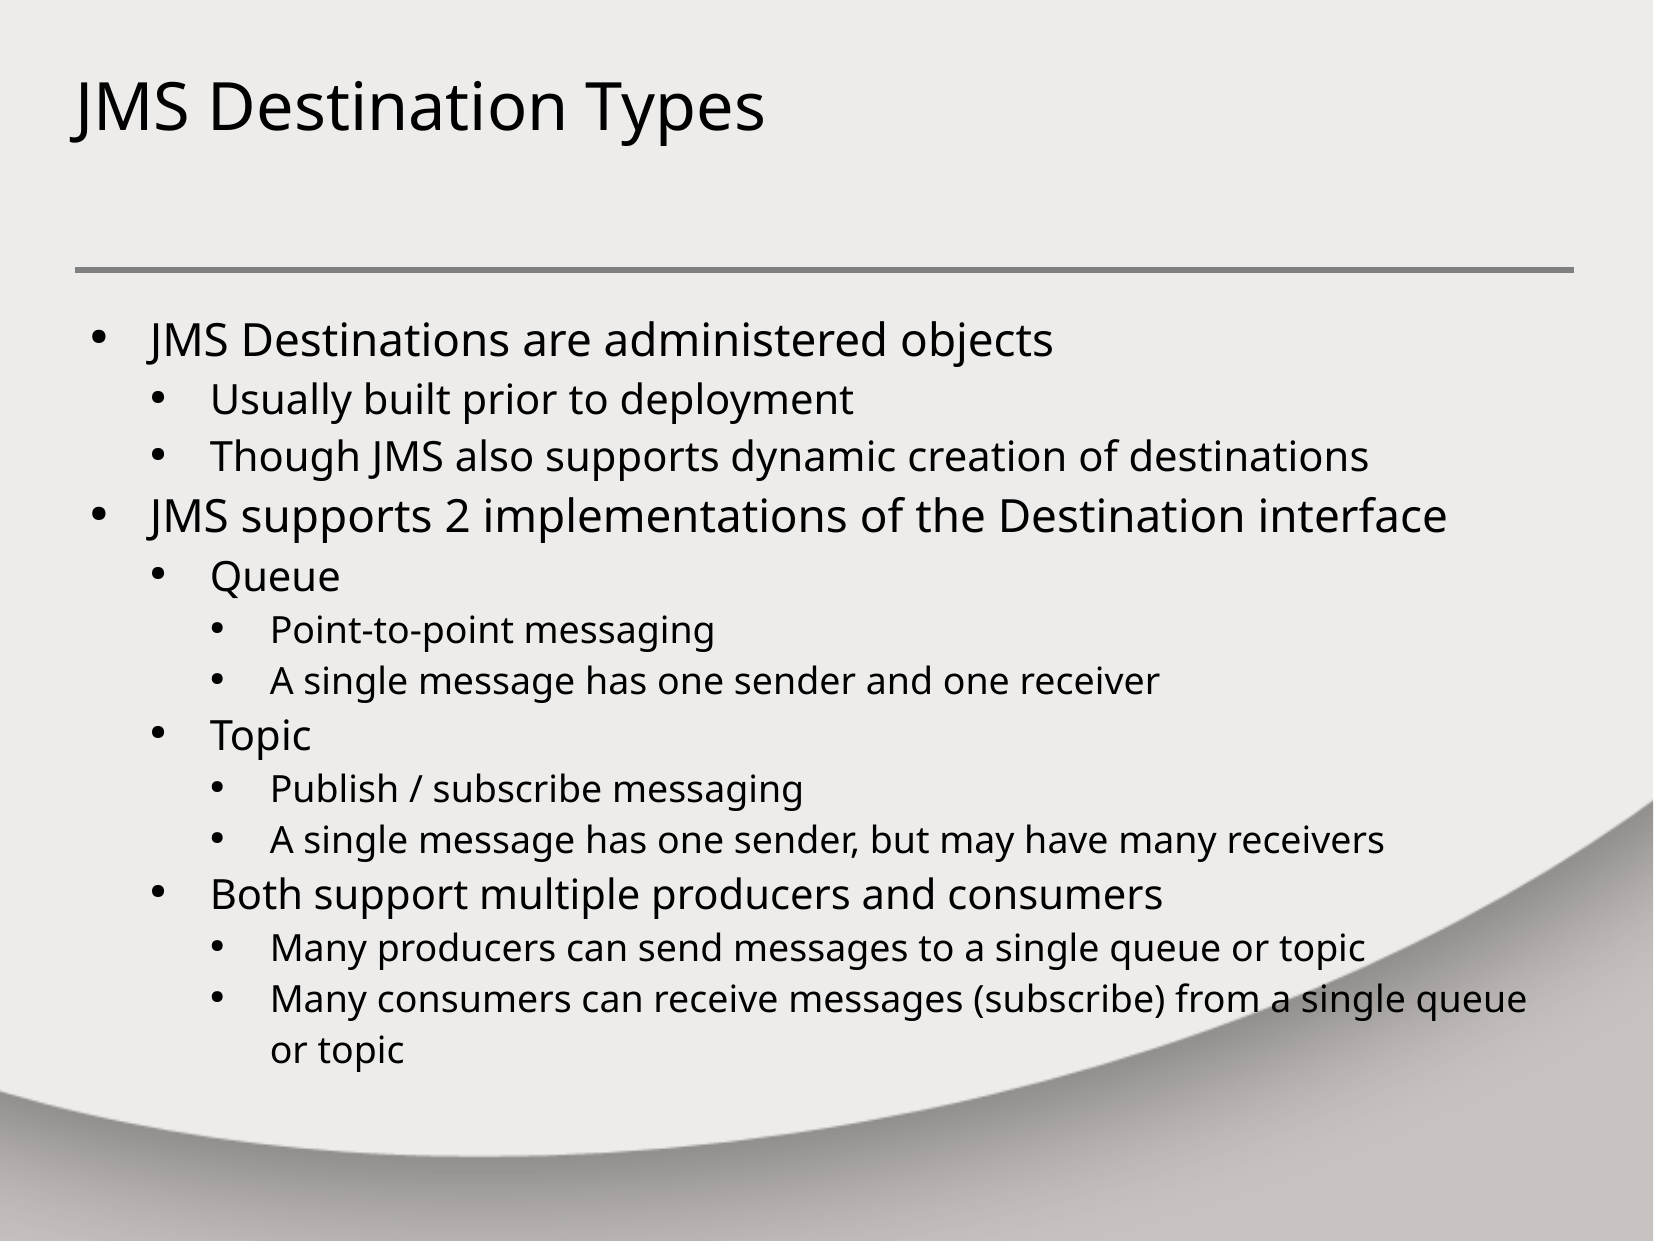

# JMS Destination Types
JMS Destinations are administered objects
Usually built prior to deployment
Though JMS also supports dynamic creation of destinations
JMS supports 2 implementations of the Destination interface
Queue
Point-to-point messaging
A single message has one sender and one receiver
Topic
Publish / subscribe messaging
A single message has one sender, but may have many receivers
Both support multiple producers and consumers
Many producers can send messages to a single queue or topic
Many consumers can receive messages (subscribe) from a single queue or topic